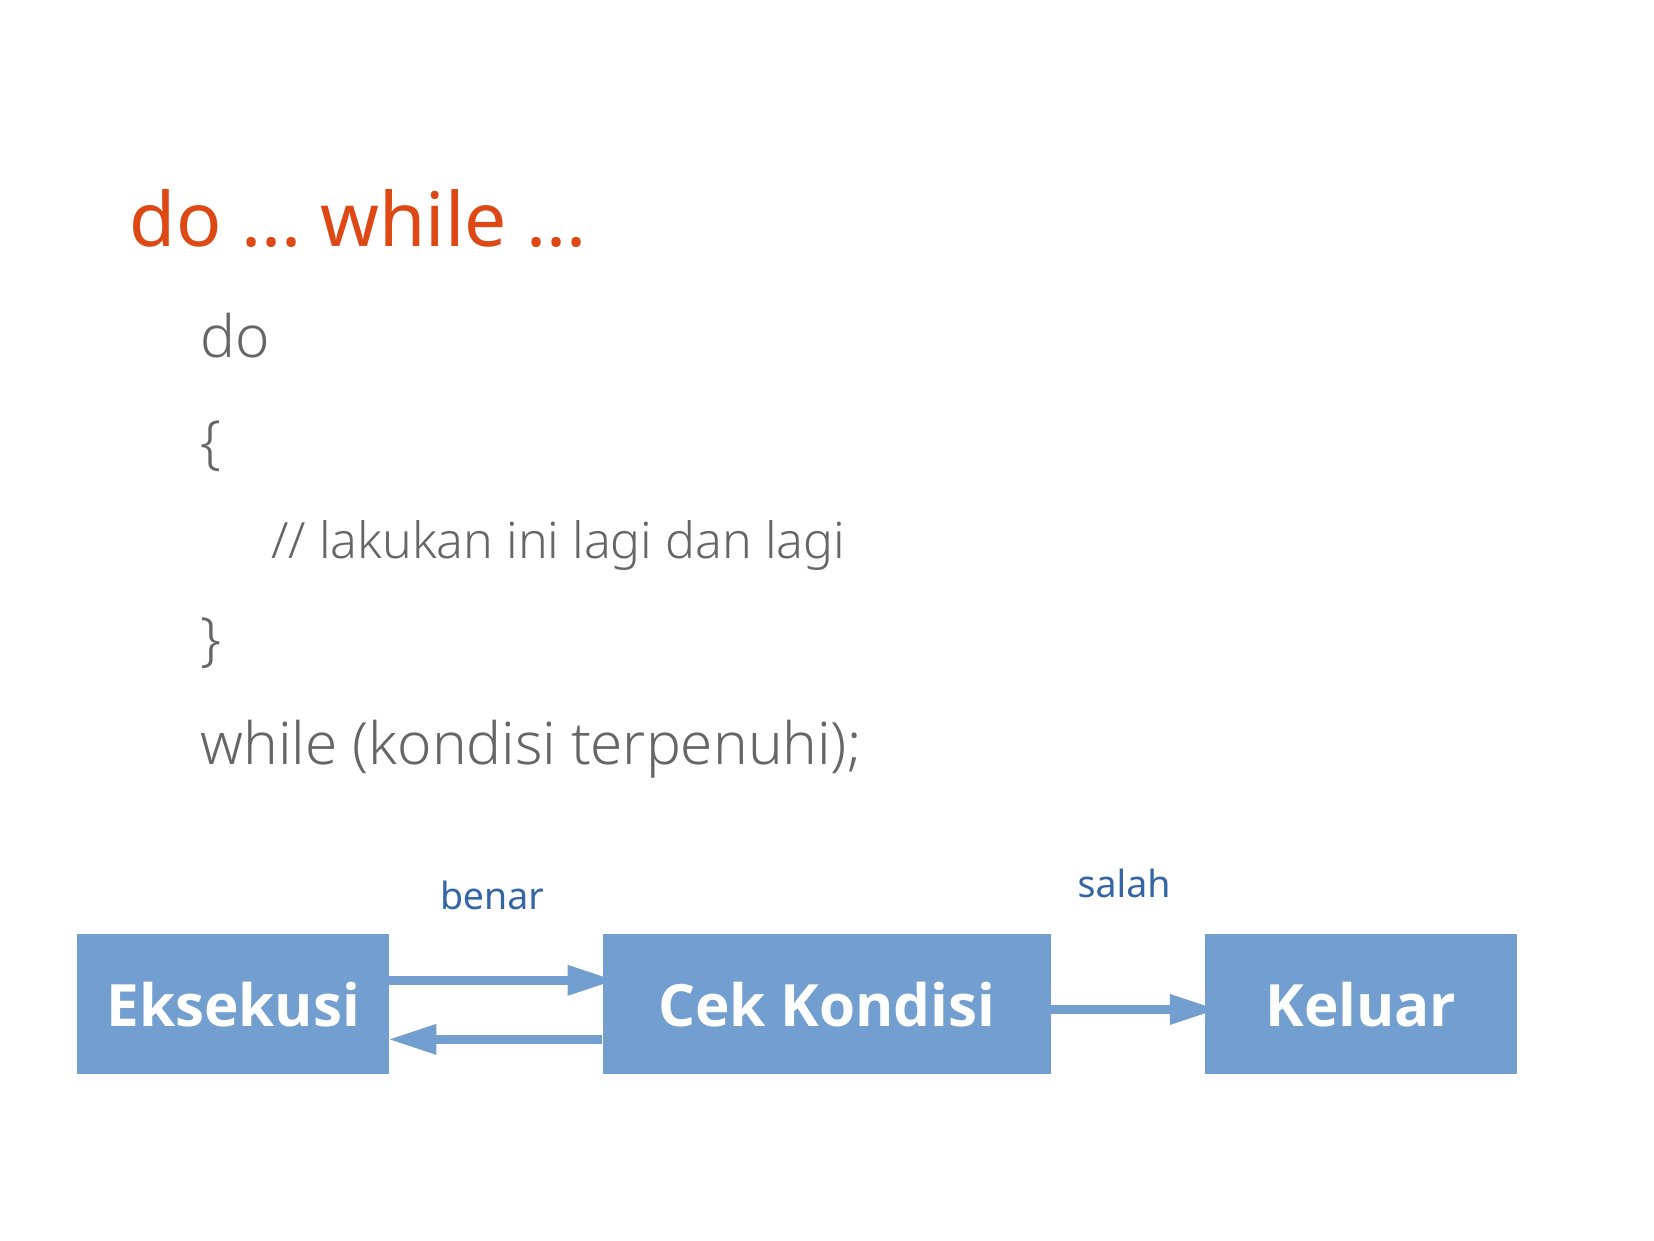

# do ... while ...
do
{
// lakukan ini lagi dan lagi
}
while (kondisi terpenuhi);
salah
benar
Eksekusi
Keluar
Cek Kondisi